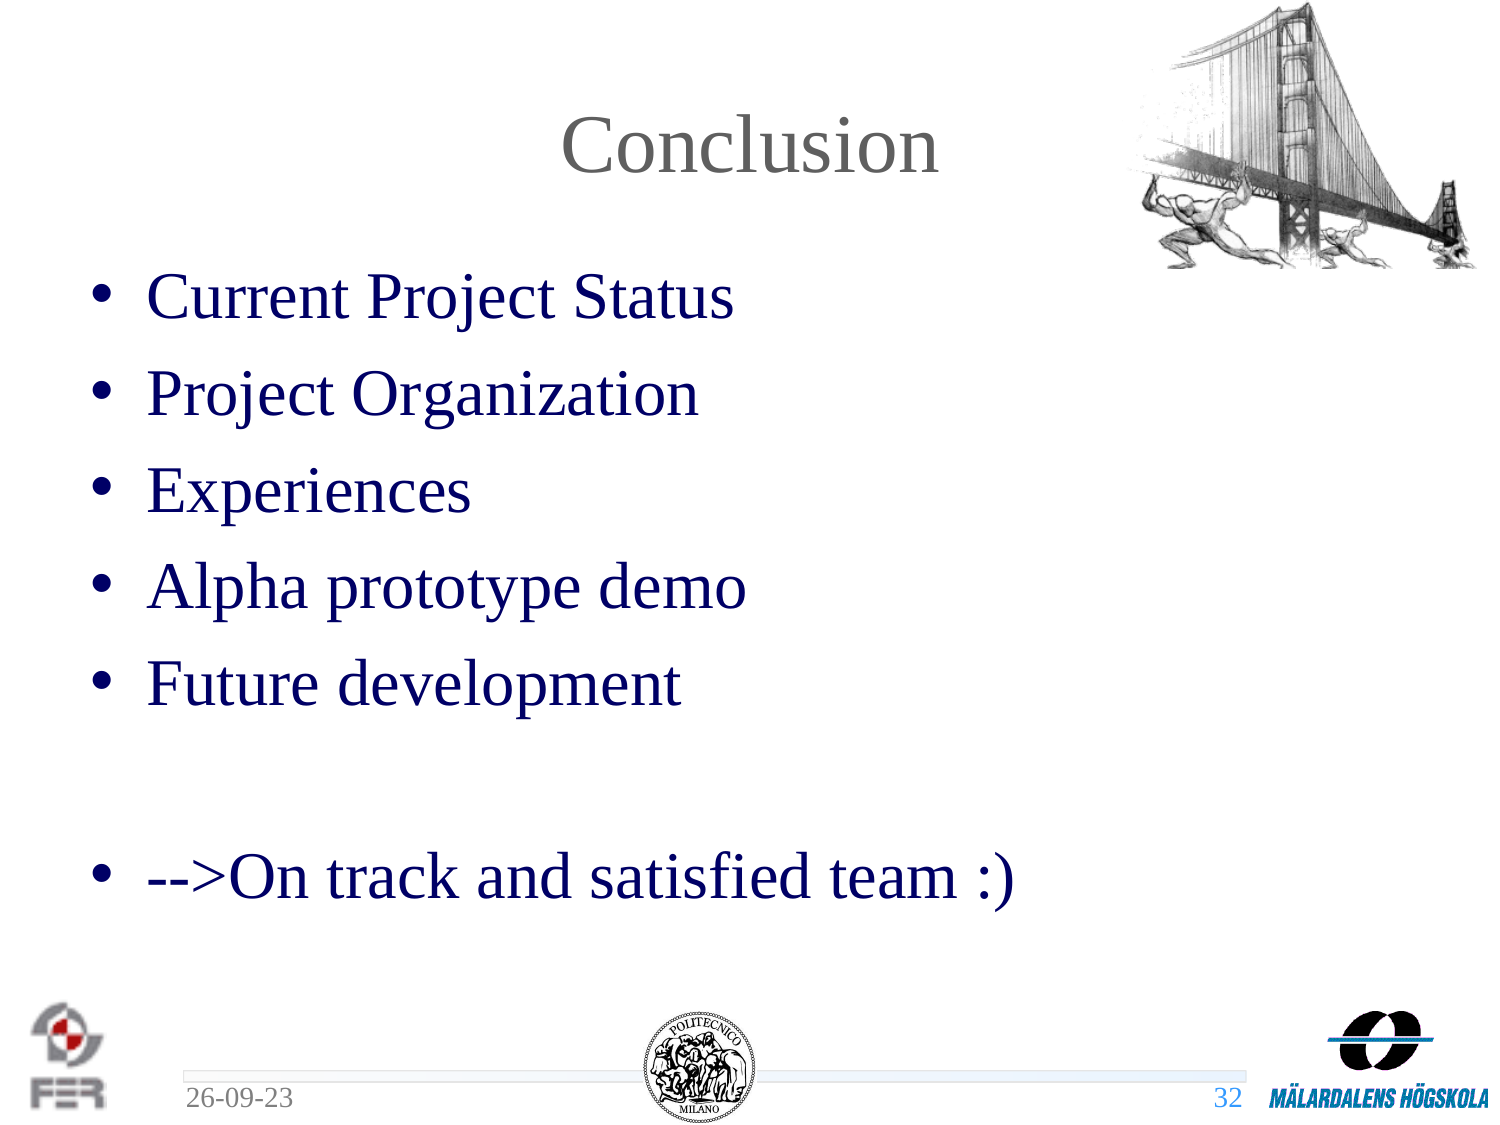

# Conclusion
Current Project Status
Project Organization
Experiences
Alpha prototype demo
Future development
-->On track and satisfied team :)
26-08-21